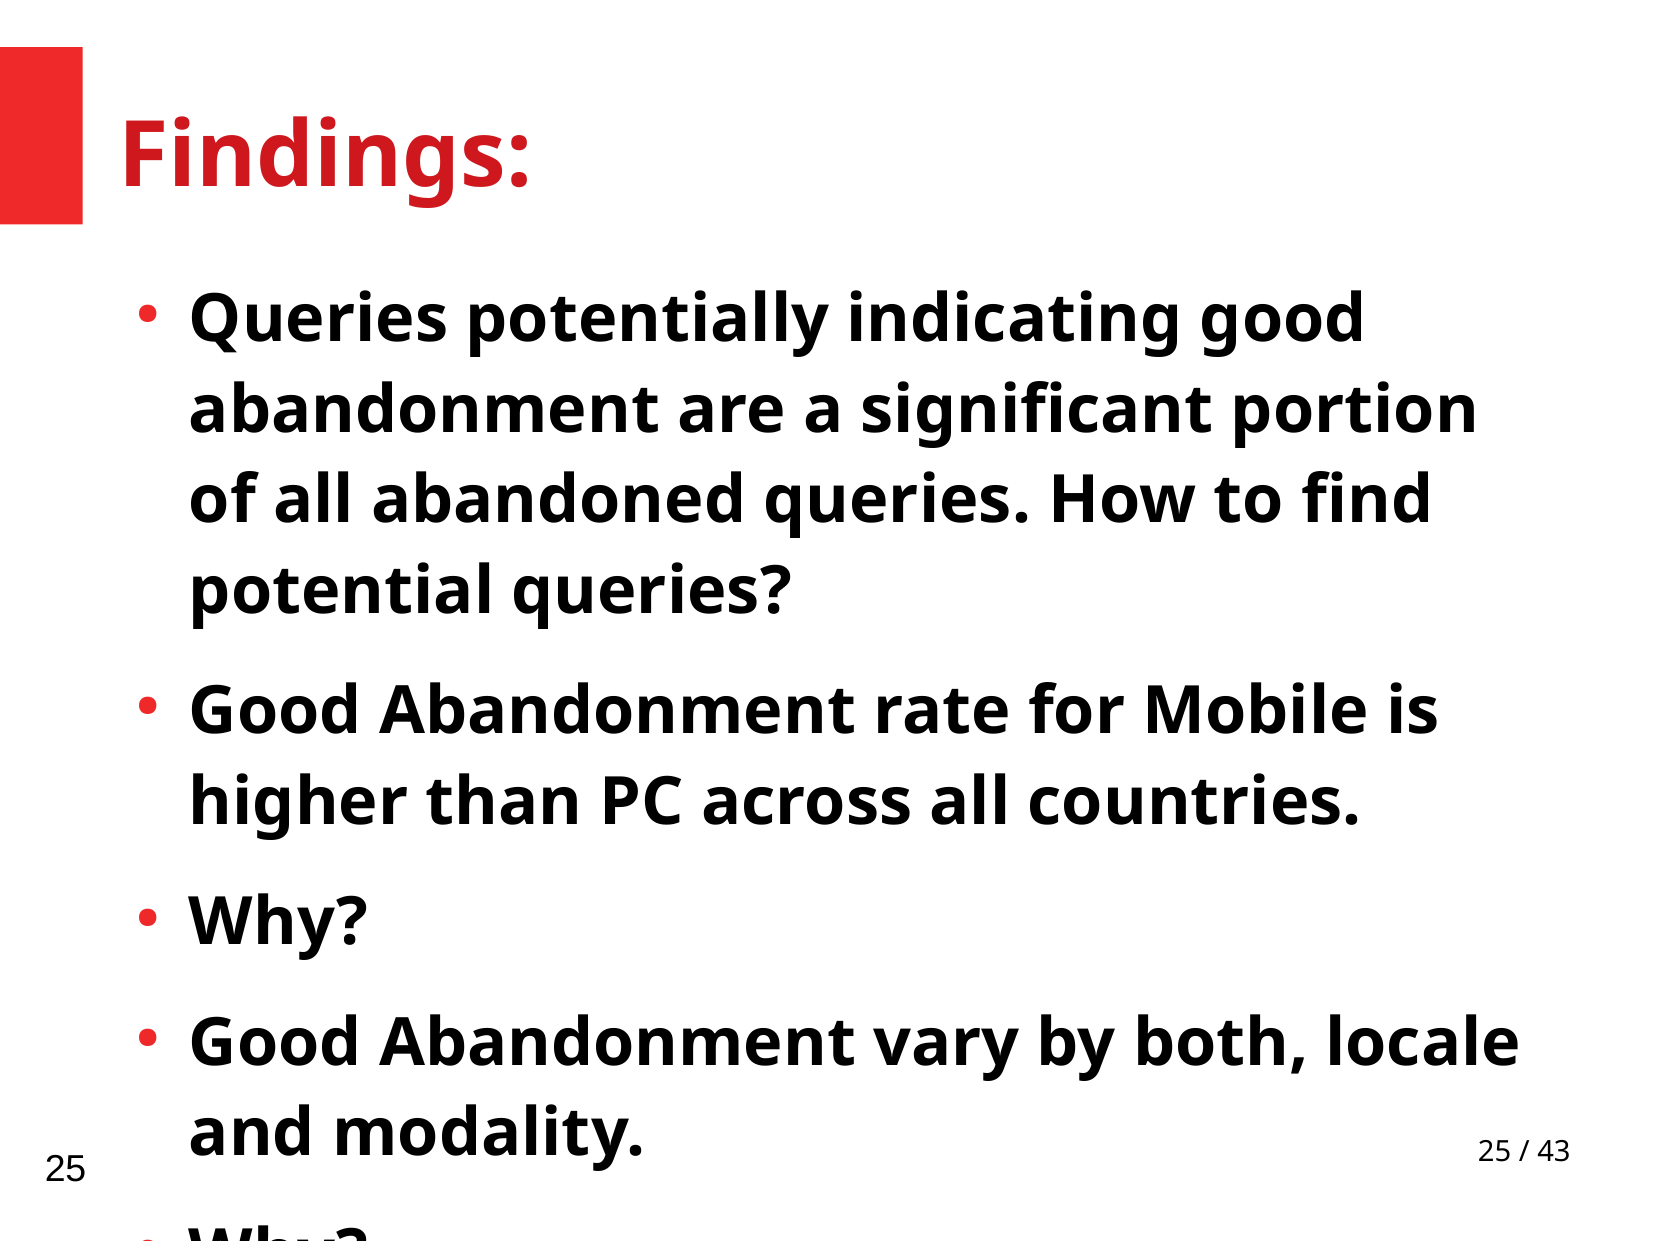

# Findings:
Queries potentially indicating good abandonment are a significant portion of all abandoned queries. How to find potential queries?
Good Abandonment rate for Mobile is higher than PC across all countries.
Why?
Good Abandonment vary by both, locale and modality.
Why?
Hold on to your questions, coz they are about to be answered
25
25